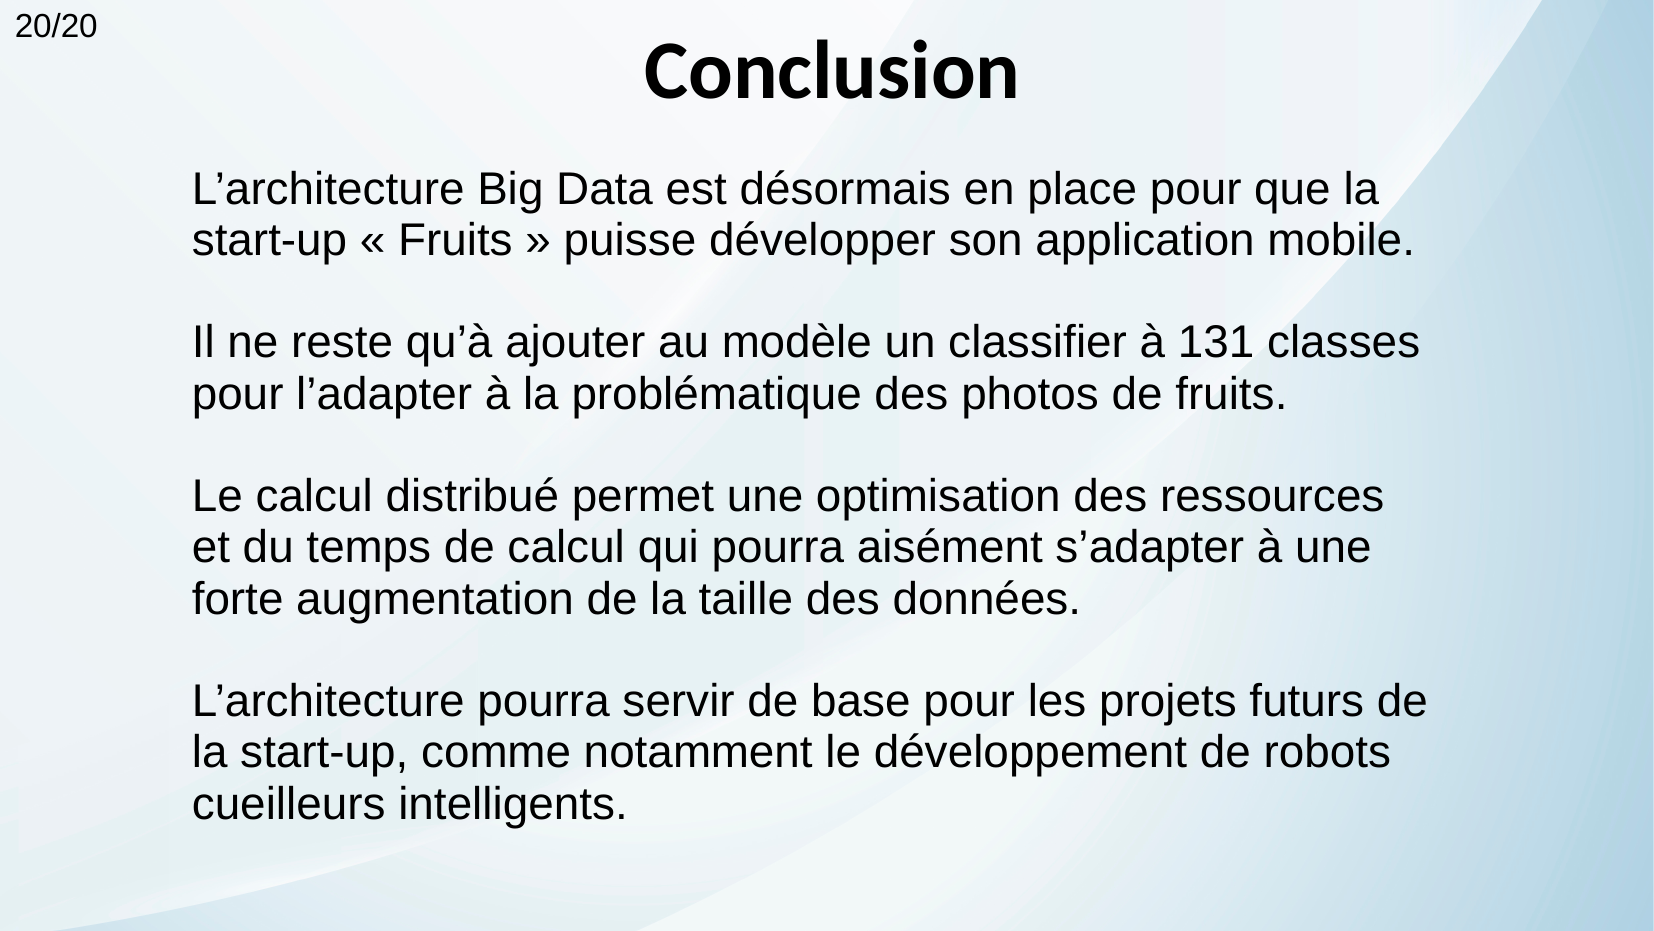

20/20
# Conclusion
L’architecture Big Data est désormais en place pour que la start-up « Fruits » puisse développer son application mobile.
Il ne reste qu’à ajouter au modèle un classifier à 131 classes pour l’adapter à la problématique des photos de fruits.
Le calcul distribué permet une optimisation des ressources et du temps de calcul qui pourra aisément s’adapter à une forte augmentation de la taille des données.
L’architecture pourra servir de base pour les projets futurs de la start-up, comme notamment le développement de robots cueilleurs intelligents.